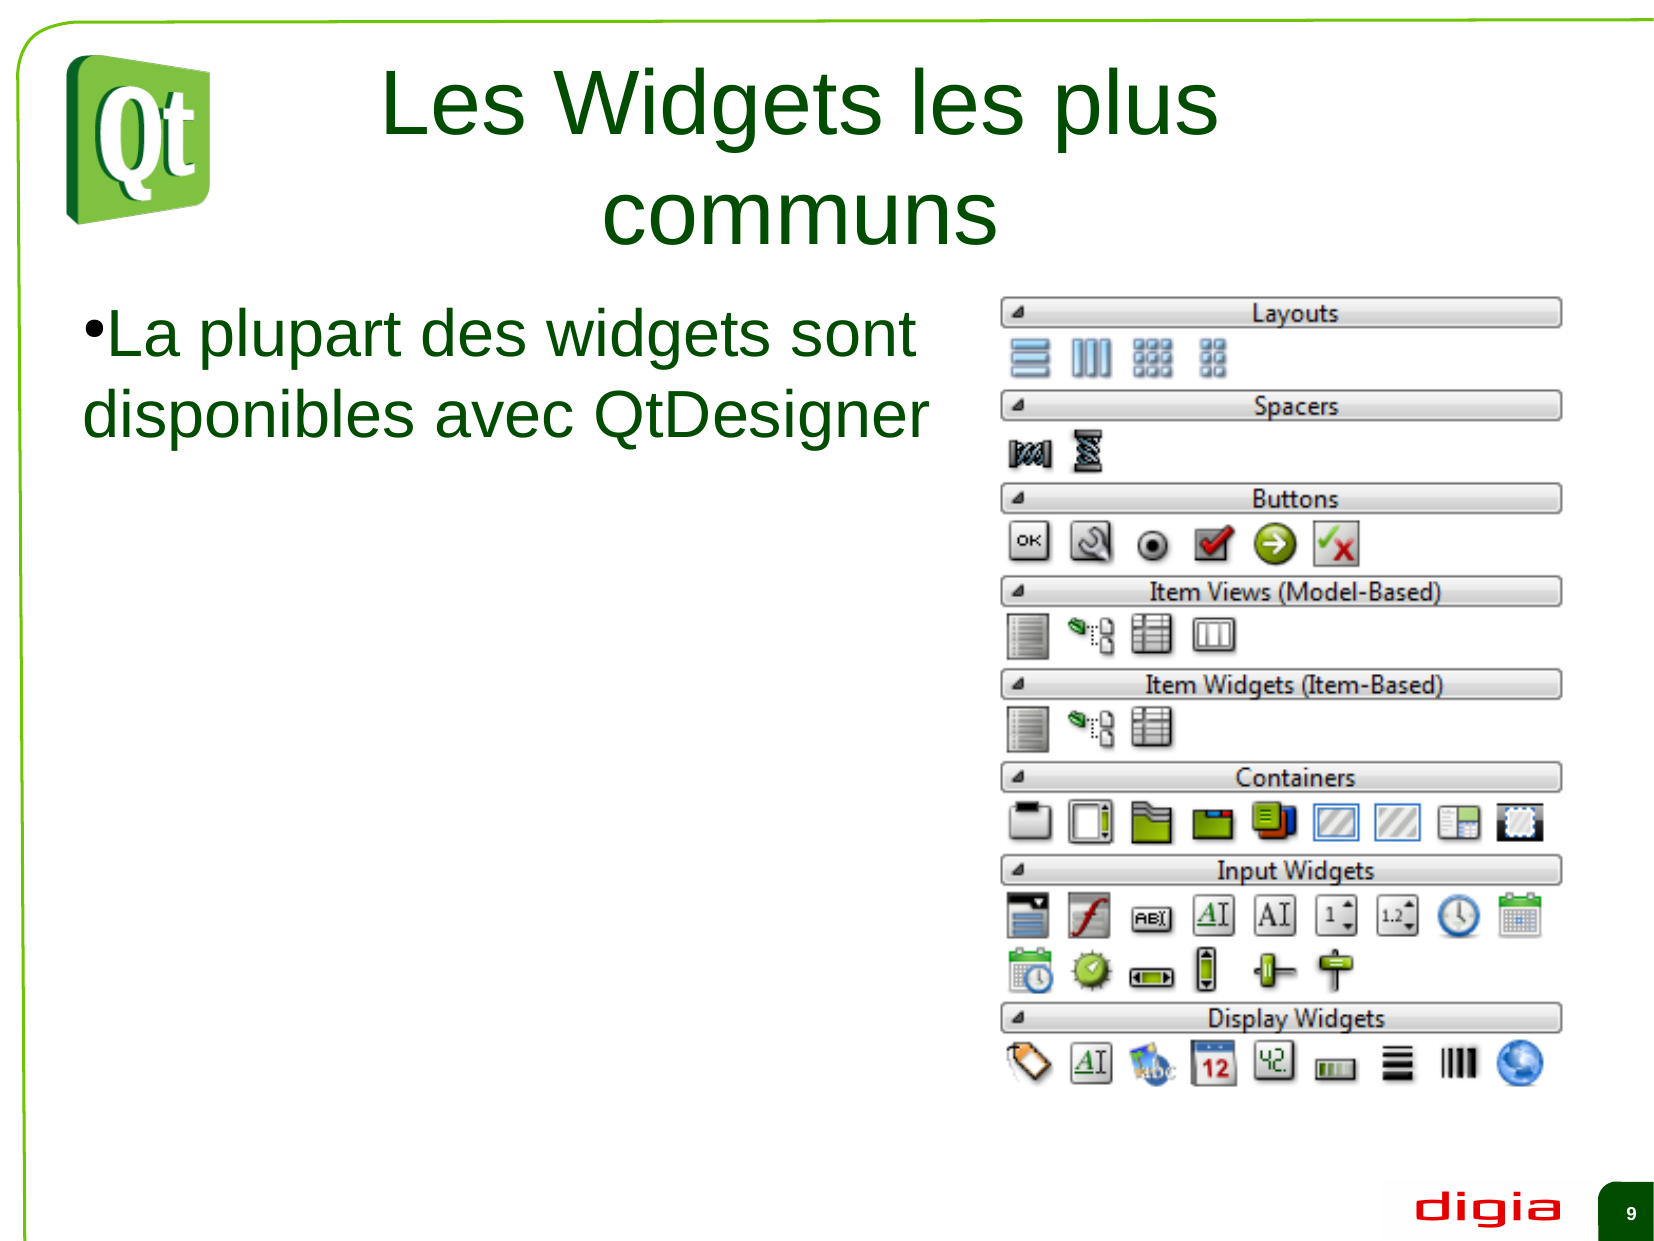

# Les Widgets les plus communs
La plupart des widgets sont disponibles avec QtDesigner